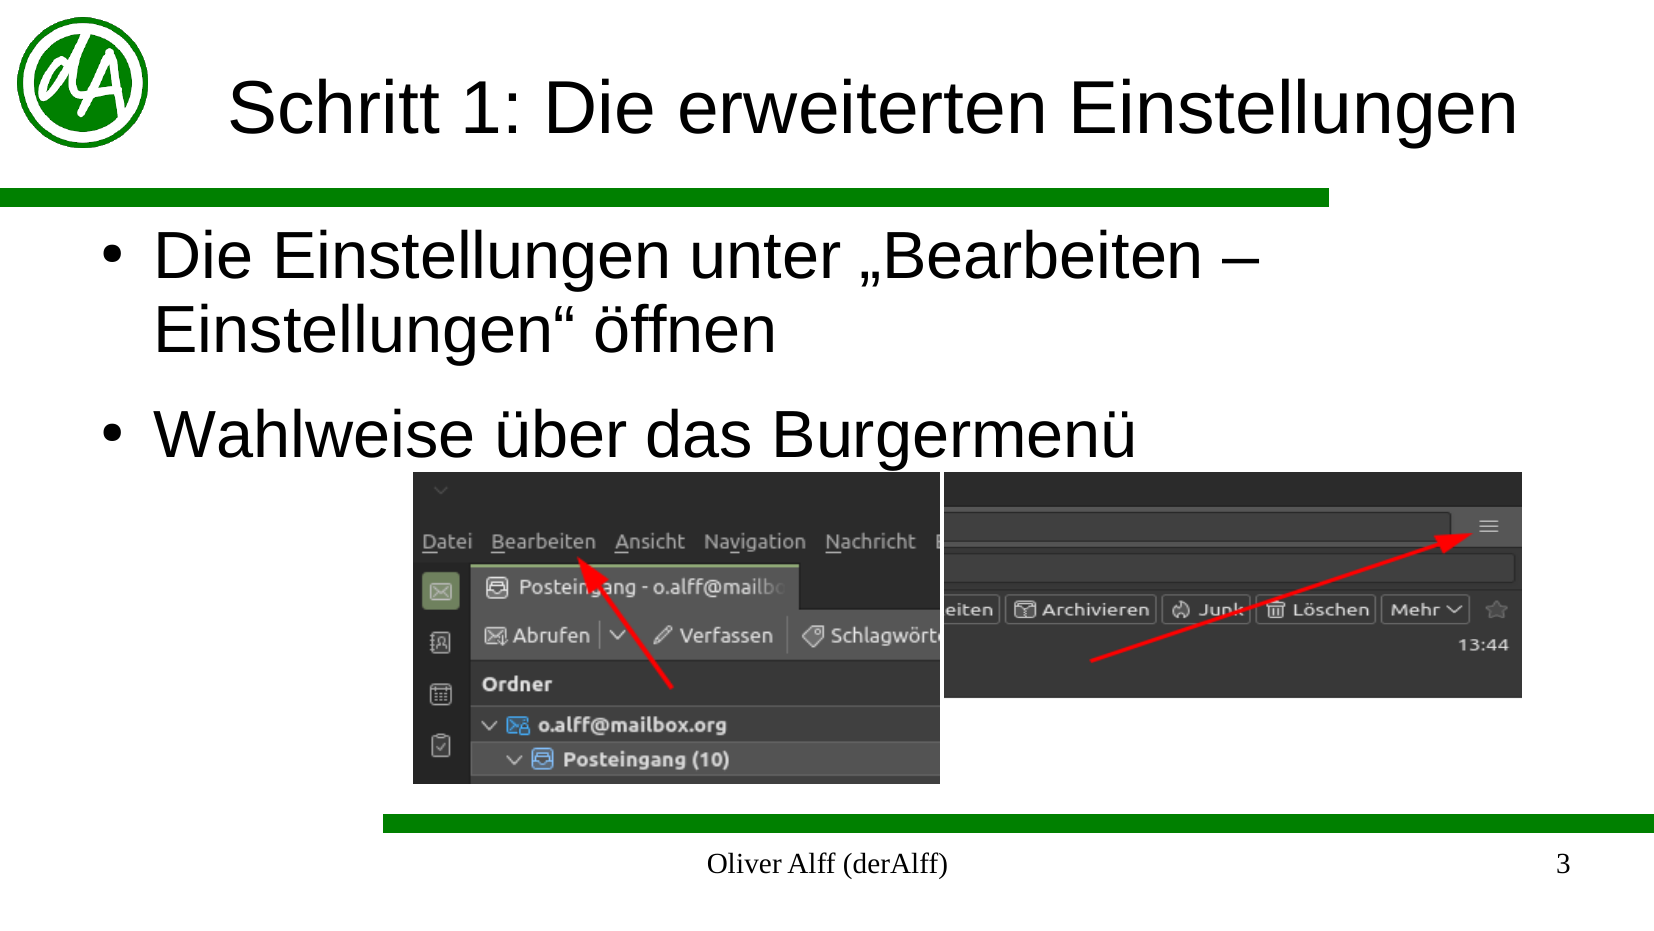

# Schritt 1: Die erweiterten Einstellungen
Die Einstellungen unter „Bearbeiten – Einstellungen“ öffnen
Wahlweise über das Burgermenü
Oliver Alff (derAlff)
3